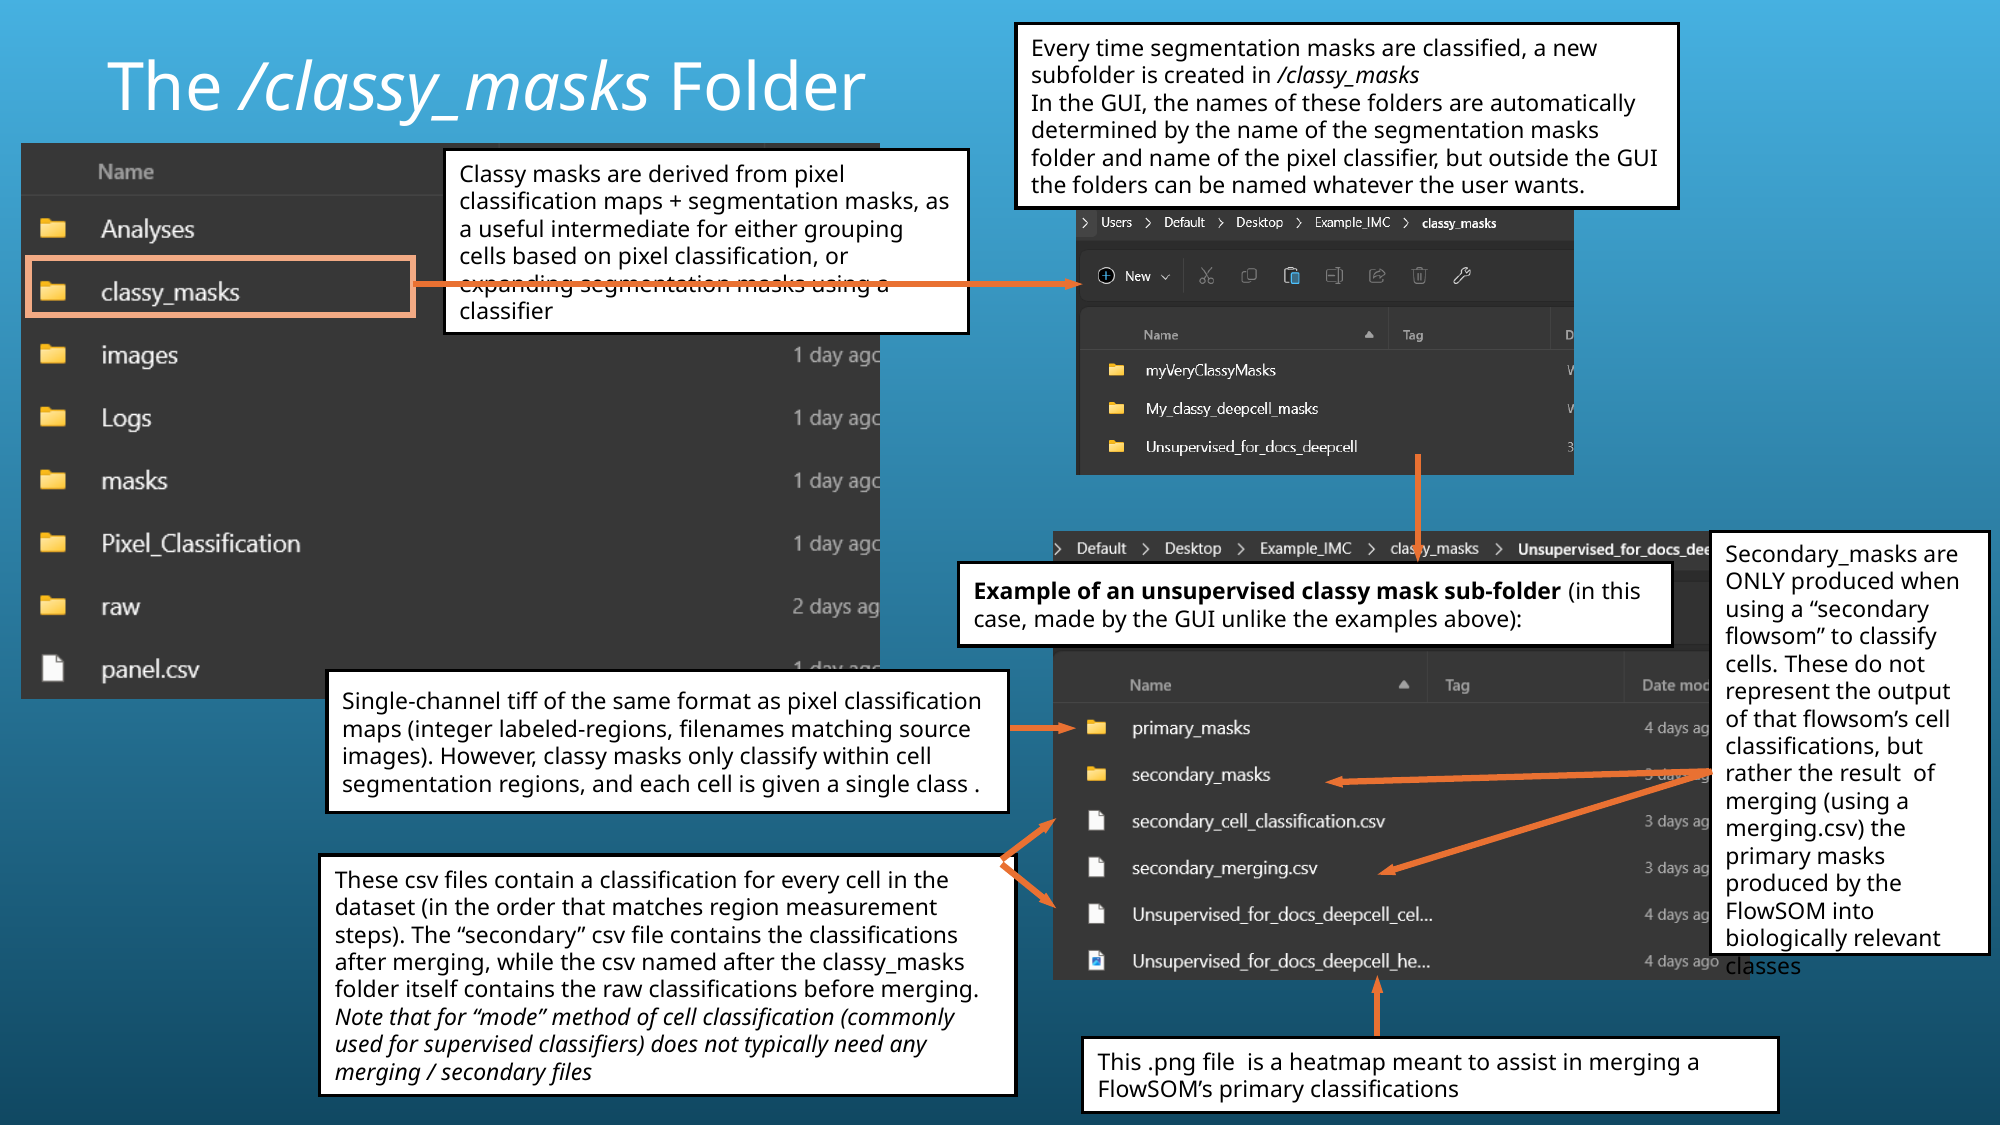

Every time segmentation masks are classified, a new subfolder is created in /classy_masks
In the GUI, the names of these folders are automatically determined by the name of the segmentation masks folder and name of the pixel classifier, but outside the GUI the folders can be named whatever the user wants.
The /classy_masks Folder
Classy masks are derived from pixel classification maps + segmentation masks, as a useful intermediate for either grouping cells based on pixel classification, or expanding segmentation masks using a classifier
Secondary_masks are ONLY produced when using a “secondary flowsom” to classify cells. These do not represent the output of that flowsom’s cell classifications, but rather the result of merging (using a merging.csv) the primary masks produced by the FlowSOM into biologically relevant classes
Example of an unsupervised classy mask sub-folder (in this case, made by the GUI unlike the examples above):
Single-channel tiff of the same format as pixel classification maps (integer labeled-regions, filenames matching source images). However, classy masks only classify within cell segmentation regions, and each cell is given a single class .
These csv files contain a classification for every cell in the dataset (in the order that matches region measurement steps). The “secondary” csv file contains the classifications after merging, while the csv named after the classy_masks folder itself contains the raw classifications before merging.
Note that for “mode” method of cell classification (commonly used for supervised classifiers) does not typically need any merging / secondary files
This .png file is a heatmap meant to assist in merging a FlowSOM’s primary classifications